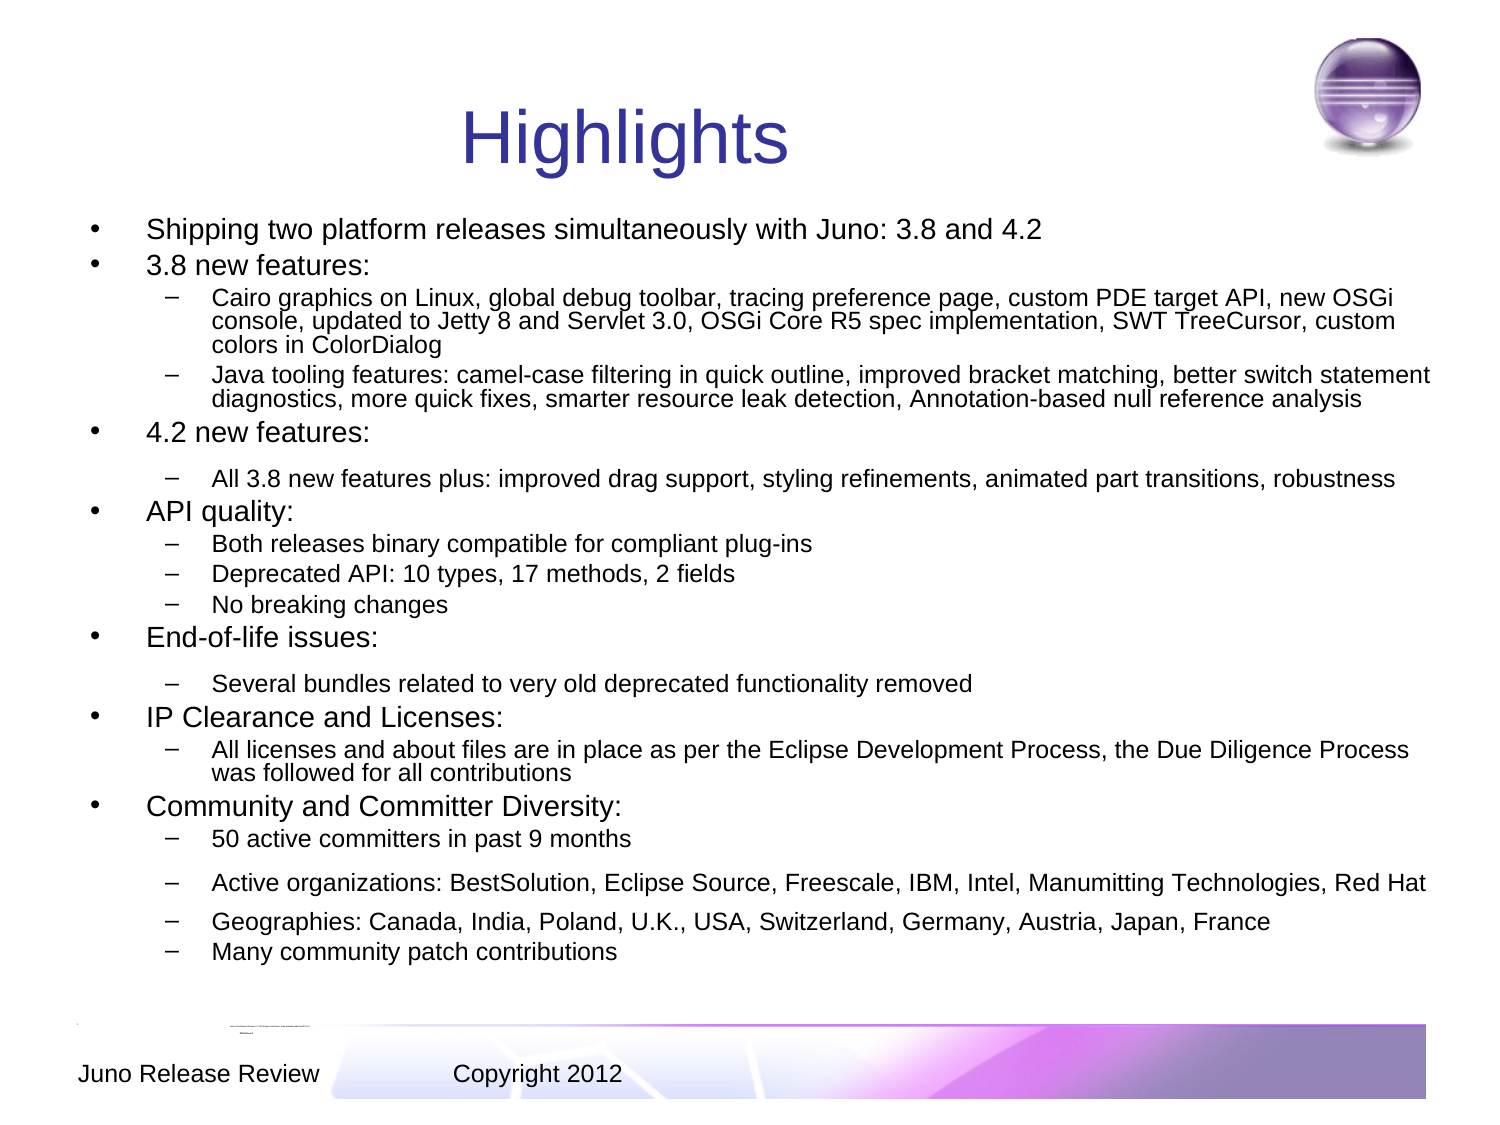

# Highlights
Shipping two platform releases simultaneously with Juno: 3.8 and 4.2
3.8 new features:
Cairo graphics on Linux, global debug toolbar, tracing preference page, custom PDE target API, new OSGi console, updated to Jetty 8 and Servlet 3.0, OSGi Core R5 spec implementation, SWT TreeCursor, custom colors in ColorDialog
Java tooling features: camel-case filtering in quick outline, improved bracket matching, better switch statement diagnostics, more quick fixes, smarter resource leak detection, Annotation-based null reference analysis
4.2 new features:
All 3.8 new features plus: improved drag support, styling refinements, animated part transitions, robustness
API quality:
Both releases binary compatible for compliant plug-ins
Deprecated API: 10 types, 17 methods, 2 fields
No breaking changes
End-of-life issues:
Several bundles related to very old deprecated functionality removed
IP Clearance and Licenses:
All licenses and about files are in place as per the Eclipse Development Process, the Due Diligence Process was followed for all contributions
Community and Committer Diversity:
50 active committers in past 9 months
Active organizations: BestSolution, Eclipse Source, Freescale, IBM, Intel, Manumitting Technologies, Red Hat
Geographies: Canada, India, Poland, U.K., USA, Switzerland, Germany, Austria, Japan, France
Many community patch contributions
2
Copyright 2012